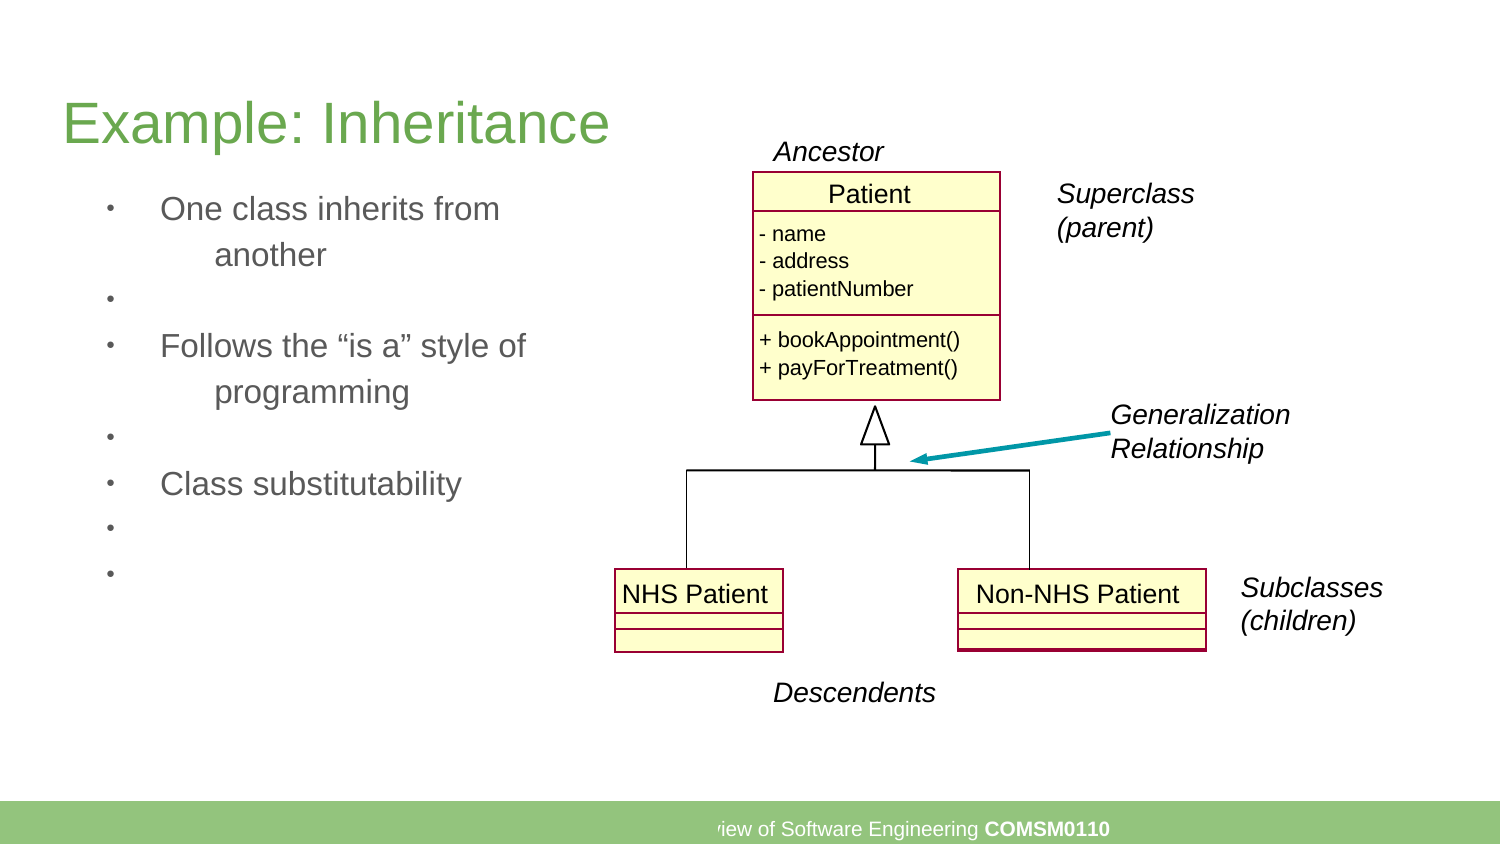

# Example: Inheritance
Ancestor
Superclass (parent)
One class inherits from another
Follows the “is a” style of programming
Class substitutability
Patient
- name
- address
- patientNumber
+ bookAppointment()
+ payForTreatment()
Generalization Relationship
Subclasses
(children)
NHS Patient
Non-NHS Patient
Descendents